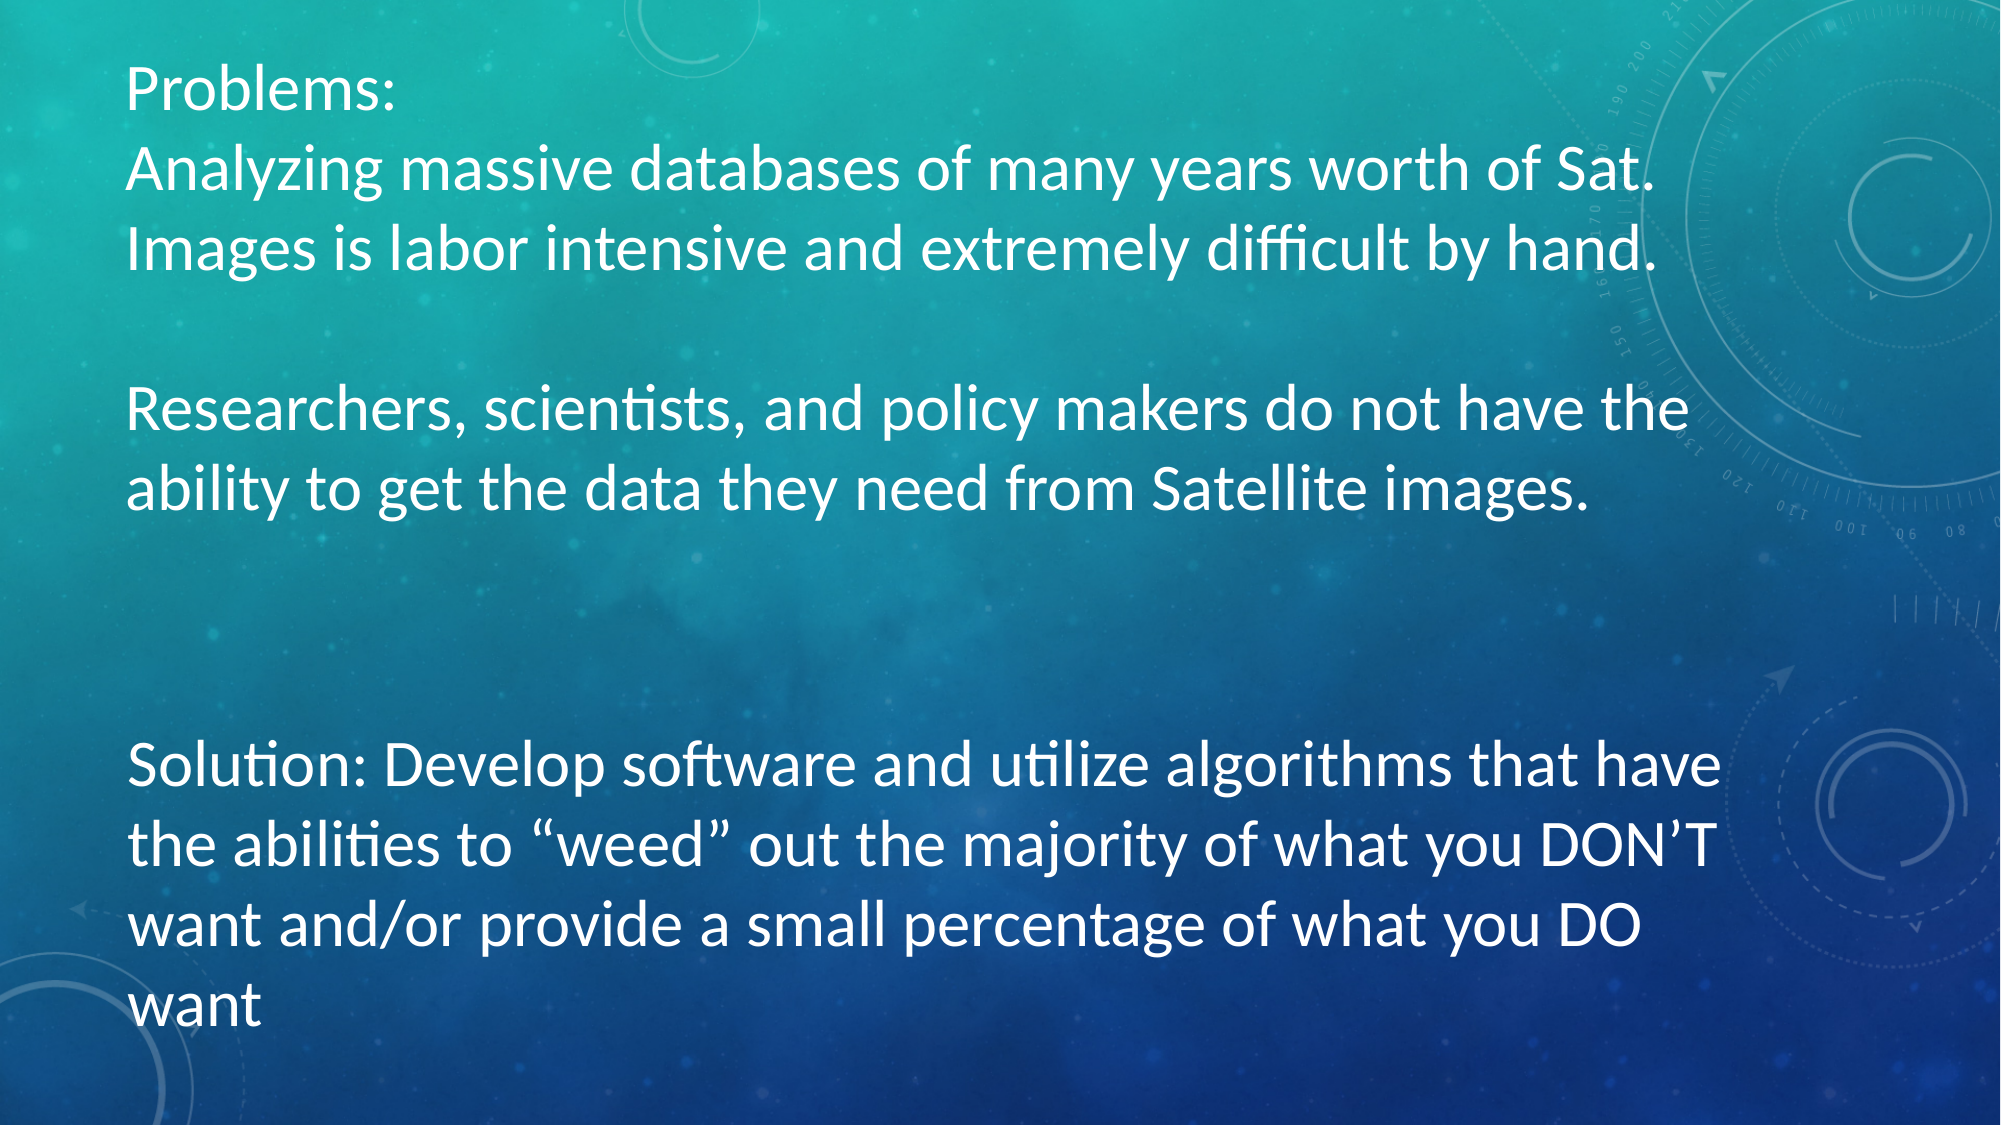

# Problems: Analyzing massive databases of many years worth of Sat. Images is labor intensive and extremely difficult by hand. Researchers, scientists, and policy makers do not have the ability to get the data they need from Satellite images.
Solution: Develop software and utilize algorithms that have the abilities to “weed” out the majority of what you DON’T want and/or provide a small percentage of what you DO want